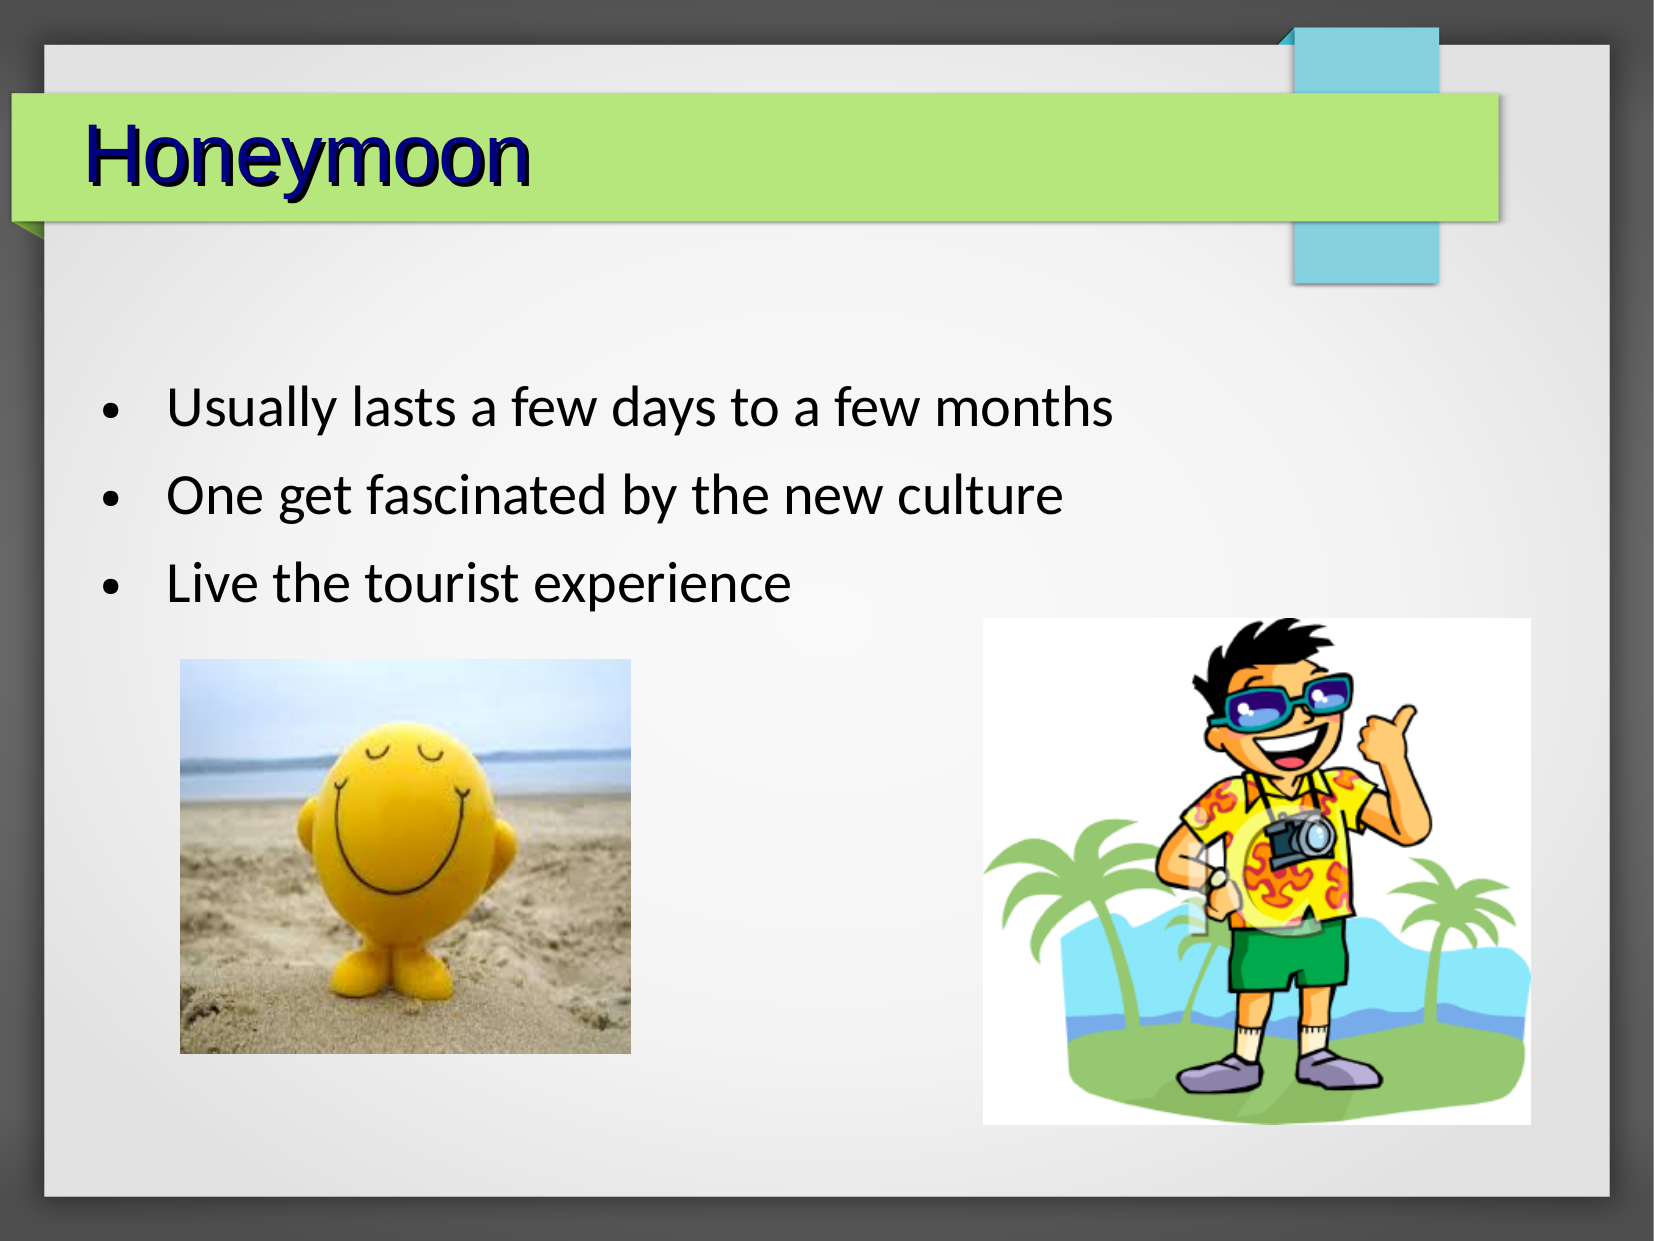

# Honeymoon
 Usually lasts a few days to a few months
 One get fascinated by the new culture
 Live the tourist experience